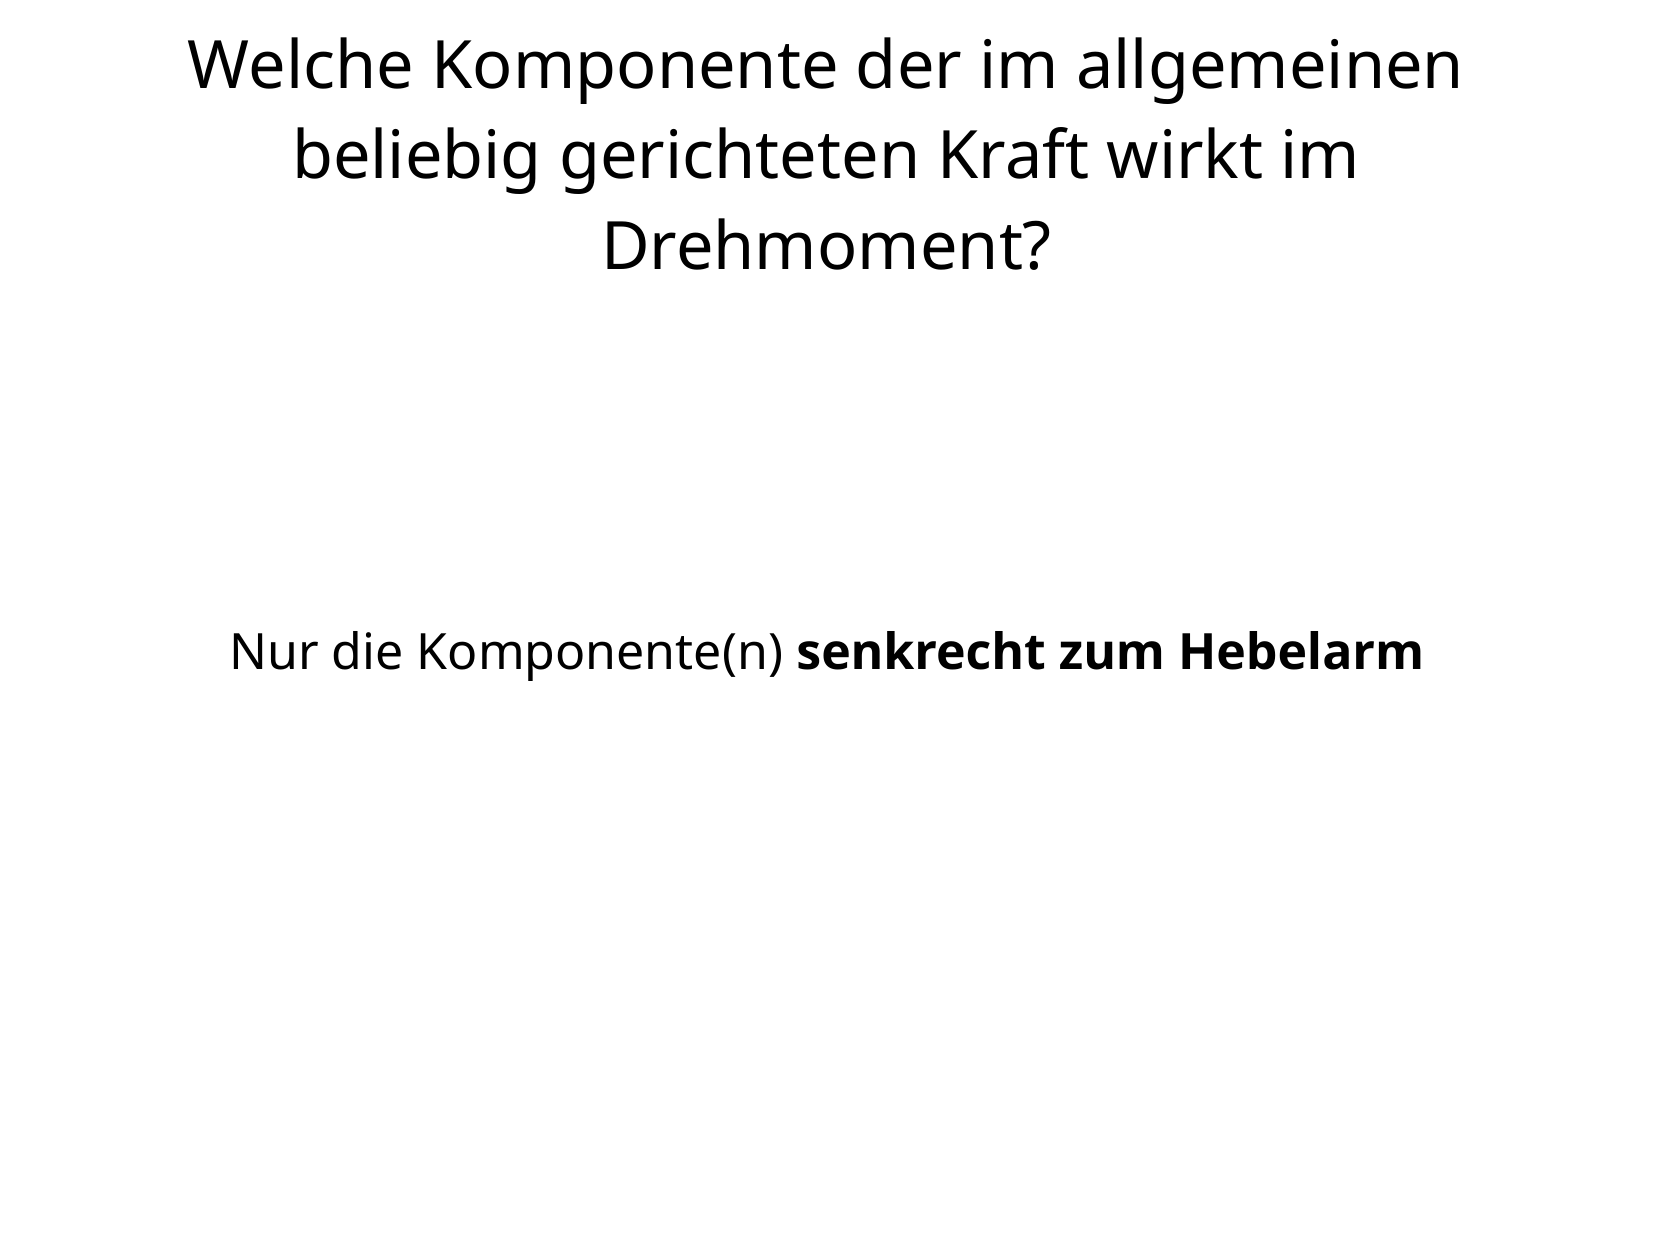

# Welche Komponente der im allgemeinen beliebig gerichteten Kraft wirkt im Drehmoment?
Nur die Komponente(n) senkrecht zum Hebelarm